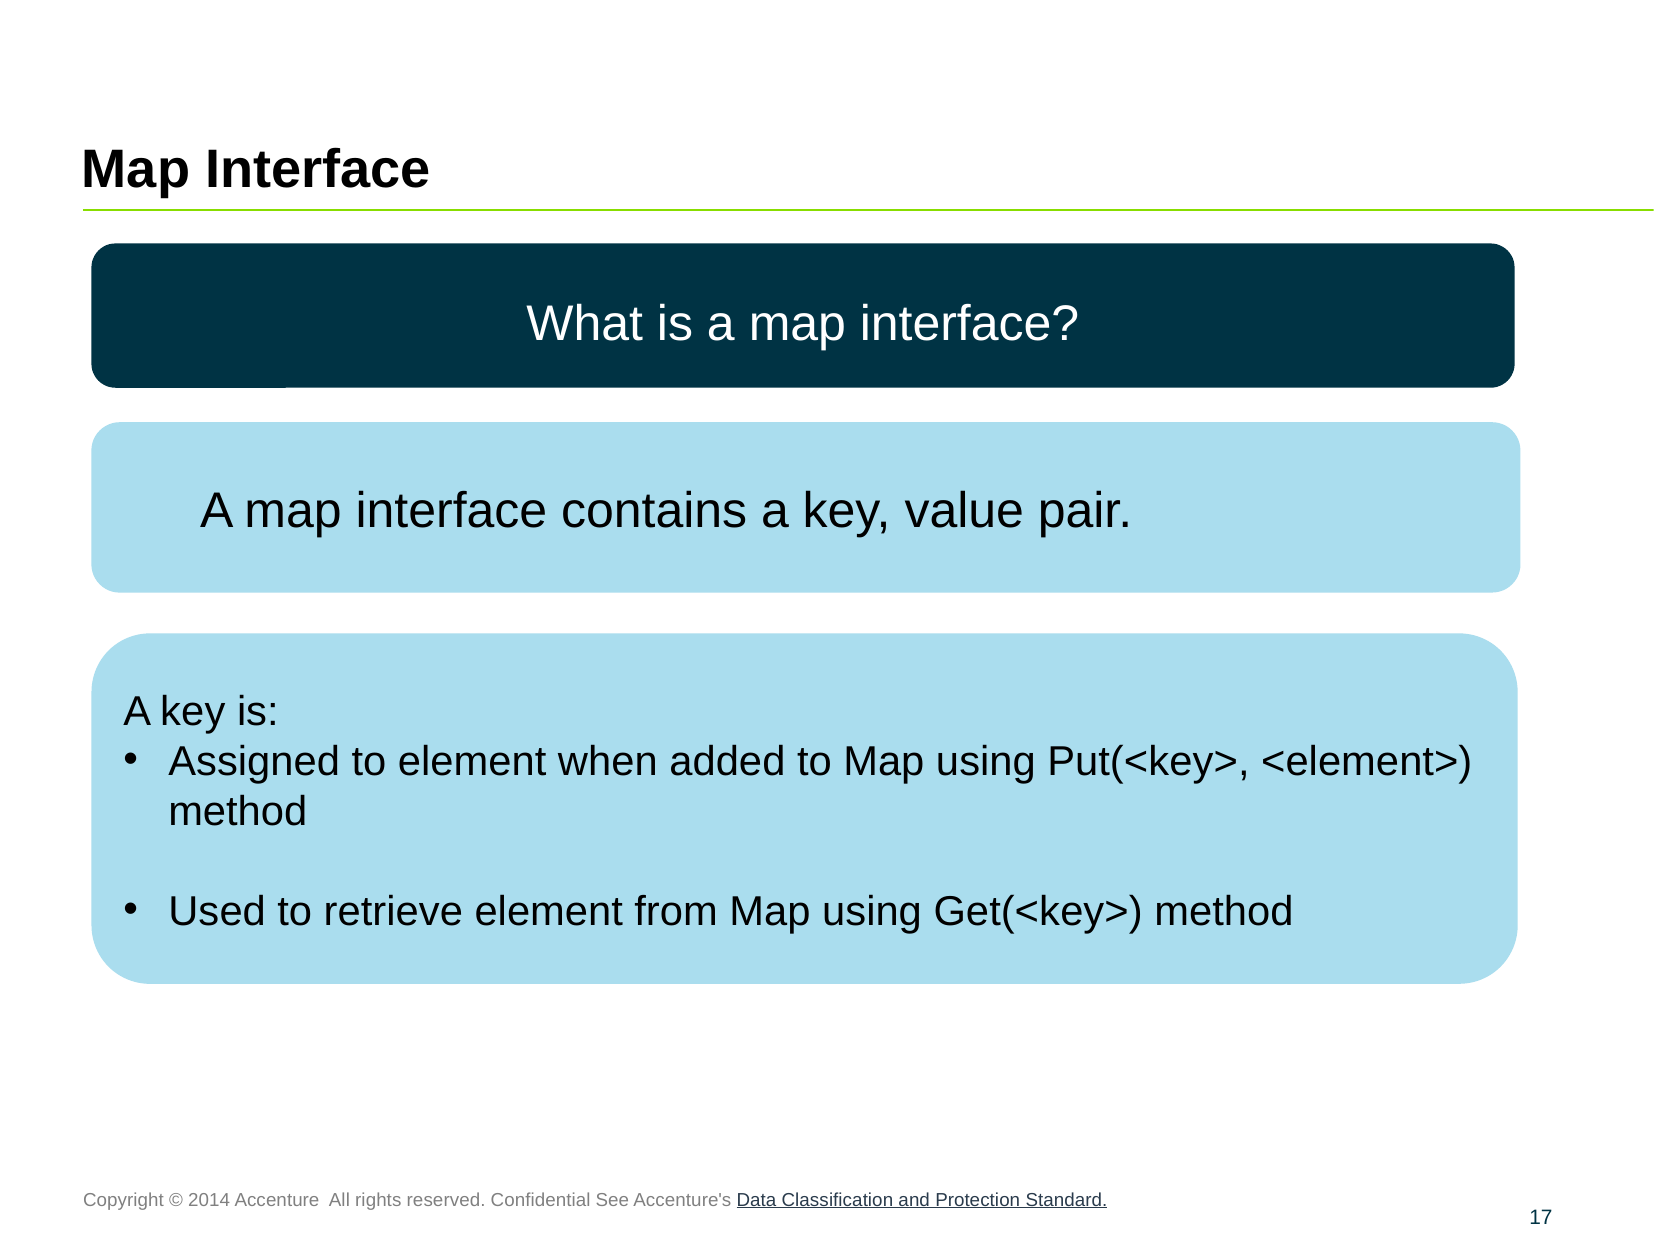

# Map Interface
What is a map interface?
A map interface contains a key, value pair.
A key is:
Assigned to element when added to Map using Put(<key>, <element>) method
Used to retrieve element from Map using Get(<key>) method
17